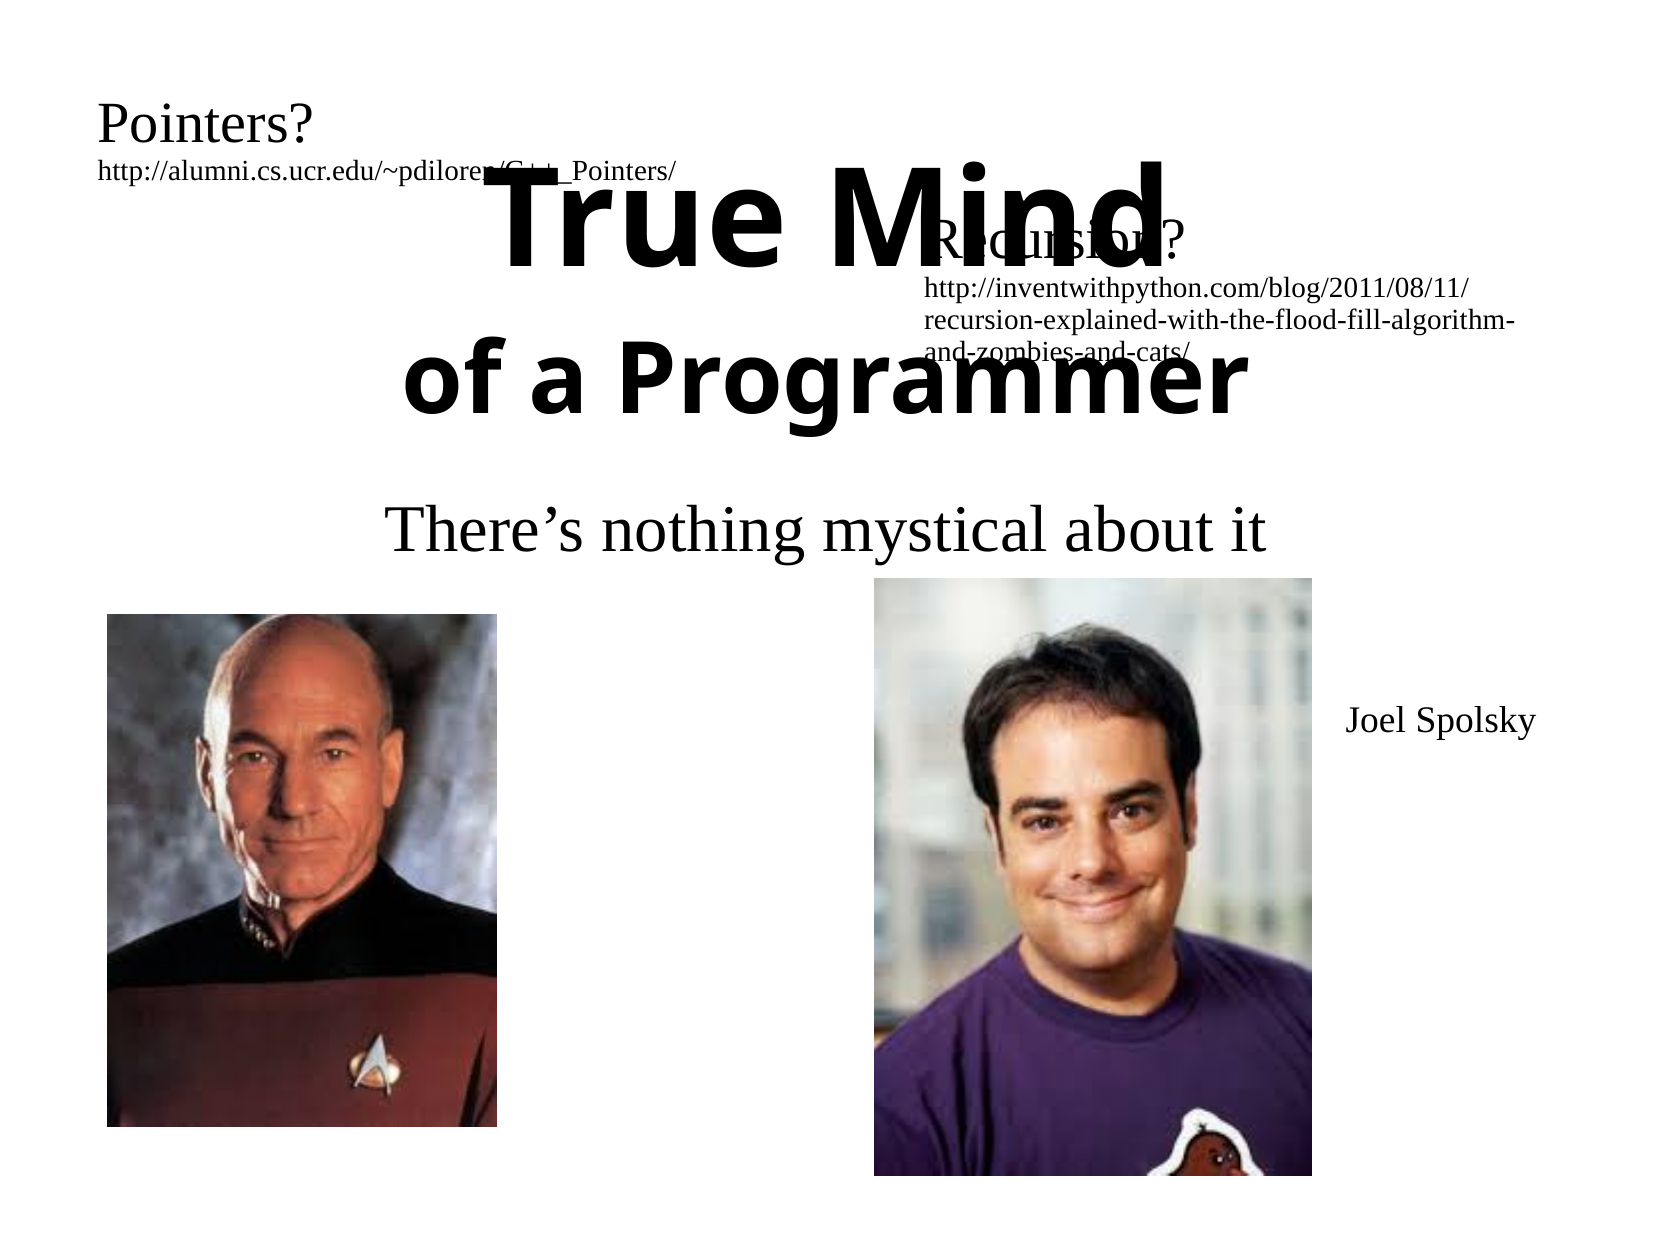

# There’s nothing mystical about it
Pointers?
http://alumni.cs.ucr.edu/~pdiloren/C++_Pointers/
True Mind
of a Programmer
Recursion?
http://inventwithpython.com/blog/2011/08/11/recursion-explained-with-the-flood-fill-algorithm-and-zombies-and-cats/
Joel Spolsky